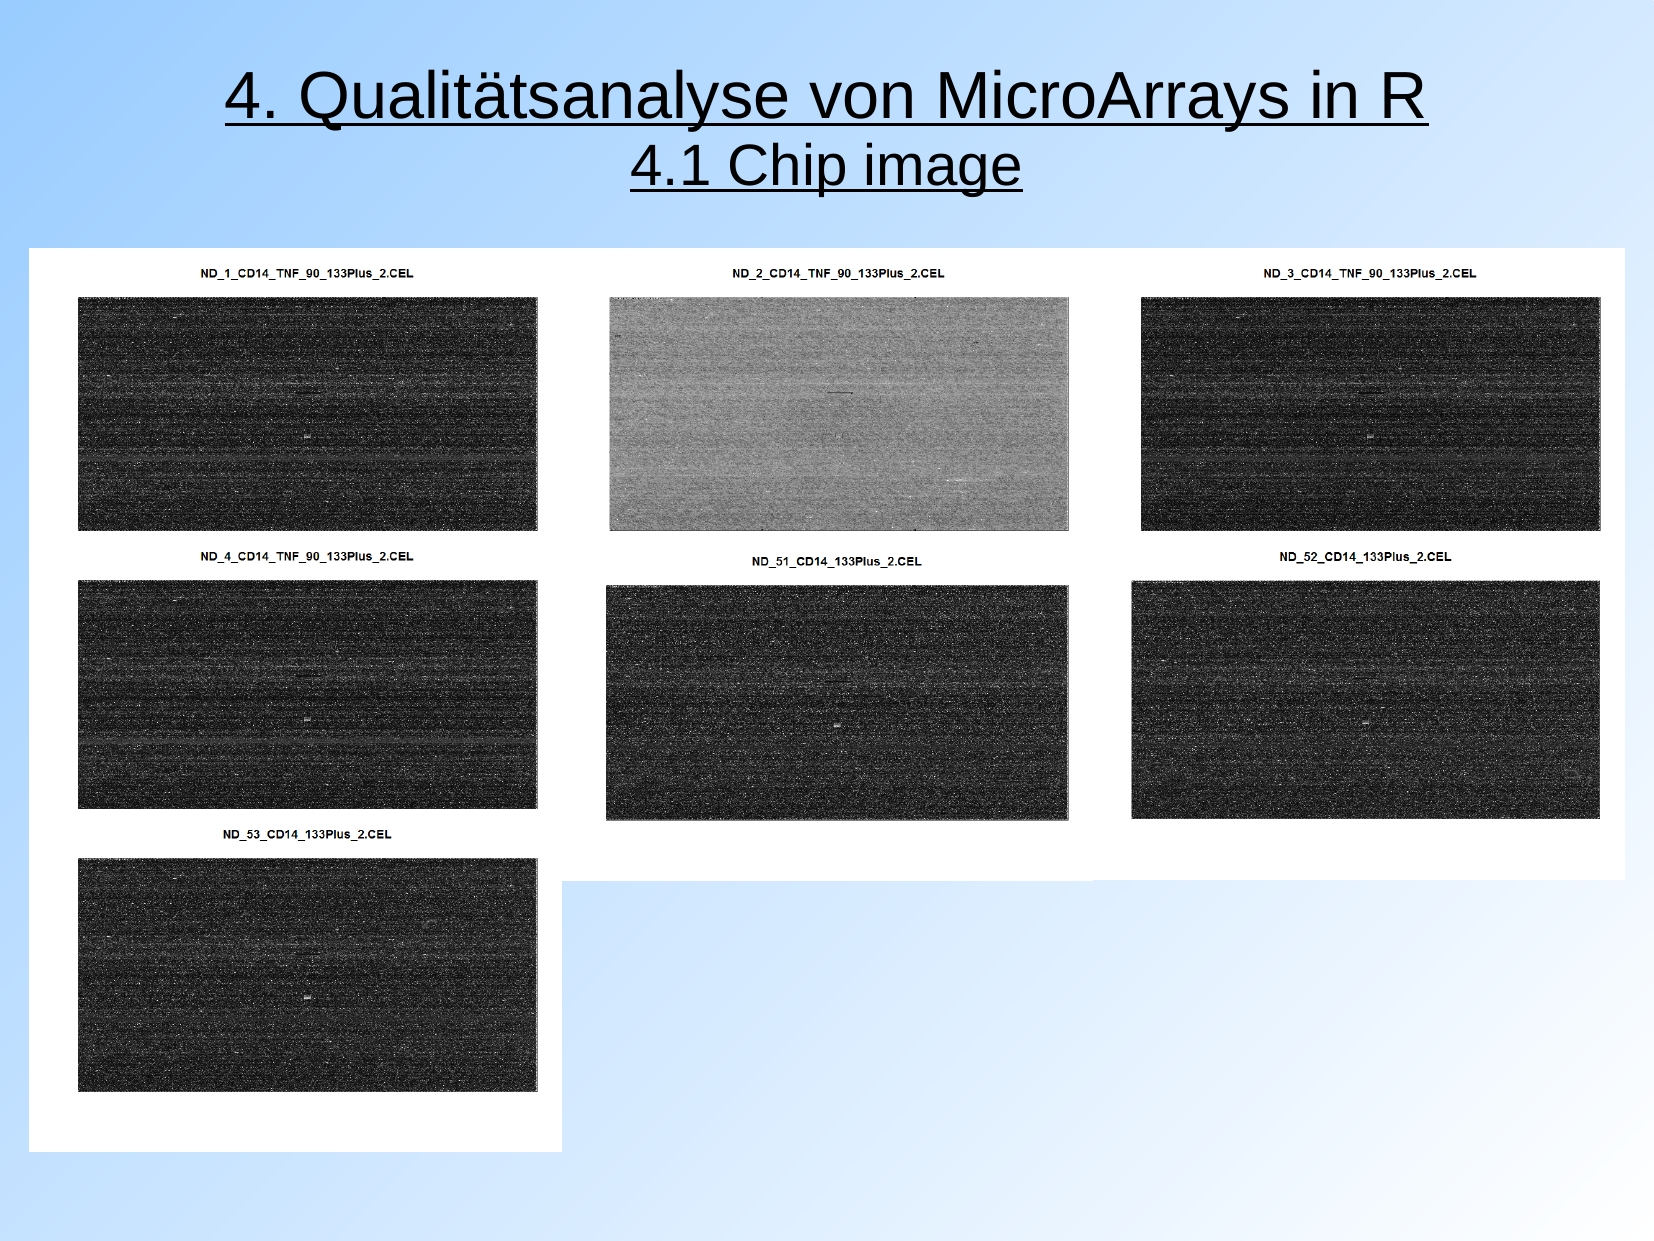

# 4. Qualitätsanalyse von MicroArrays in R 4.1 Chip image